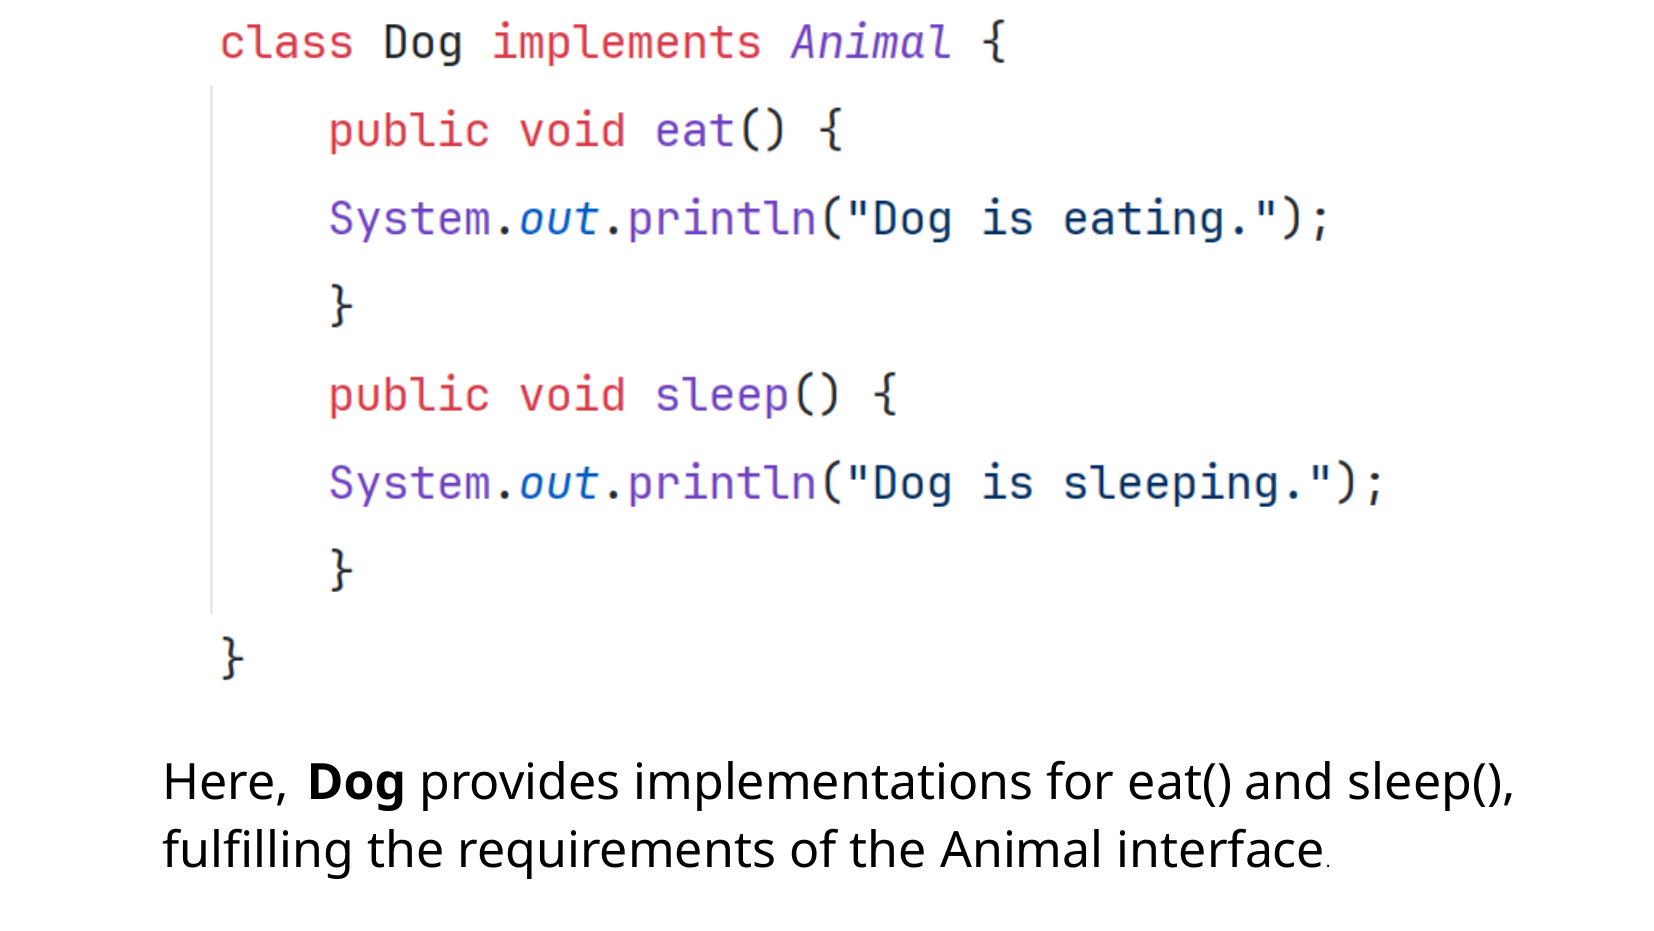

Here, Dog provides implementations for eat() and sleep(), fulfilling the requirements of the Animal interface.